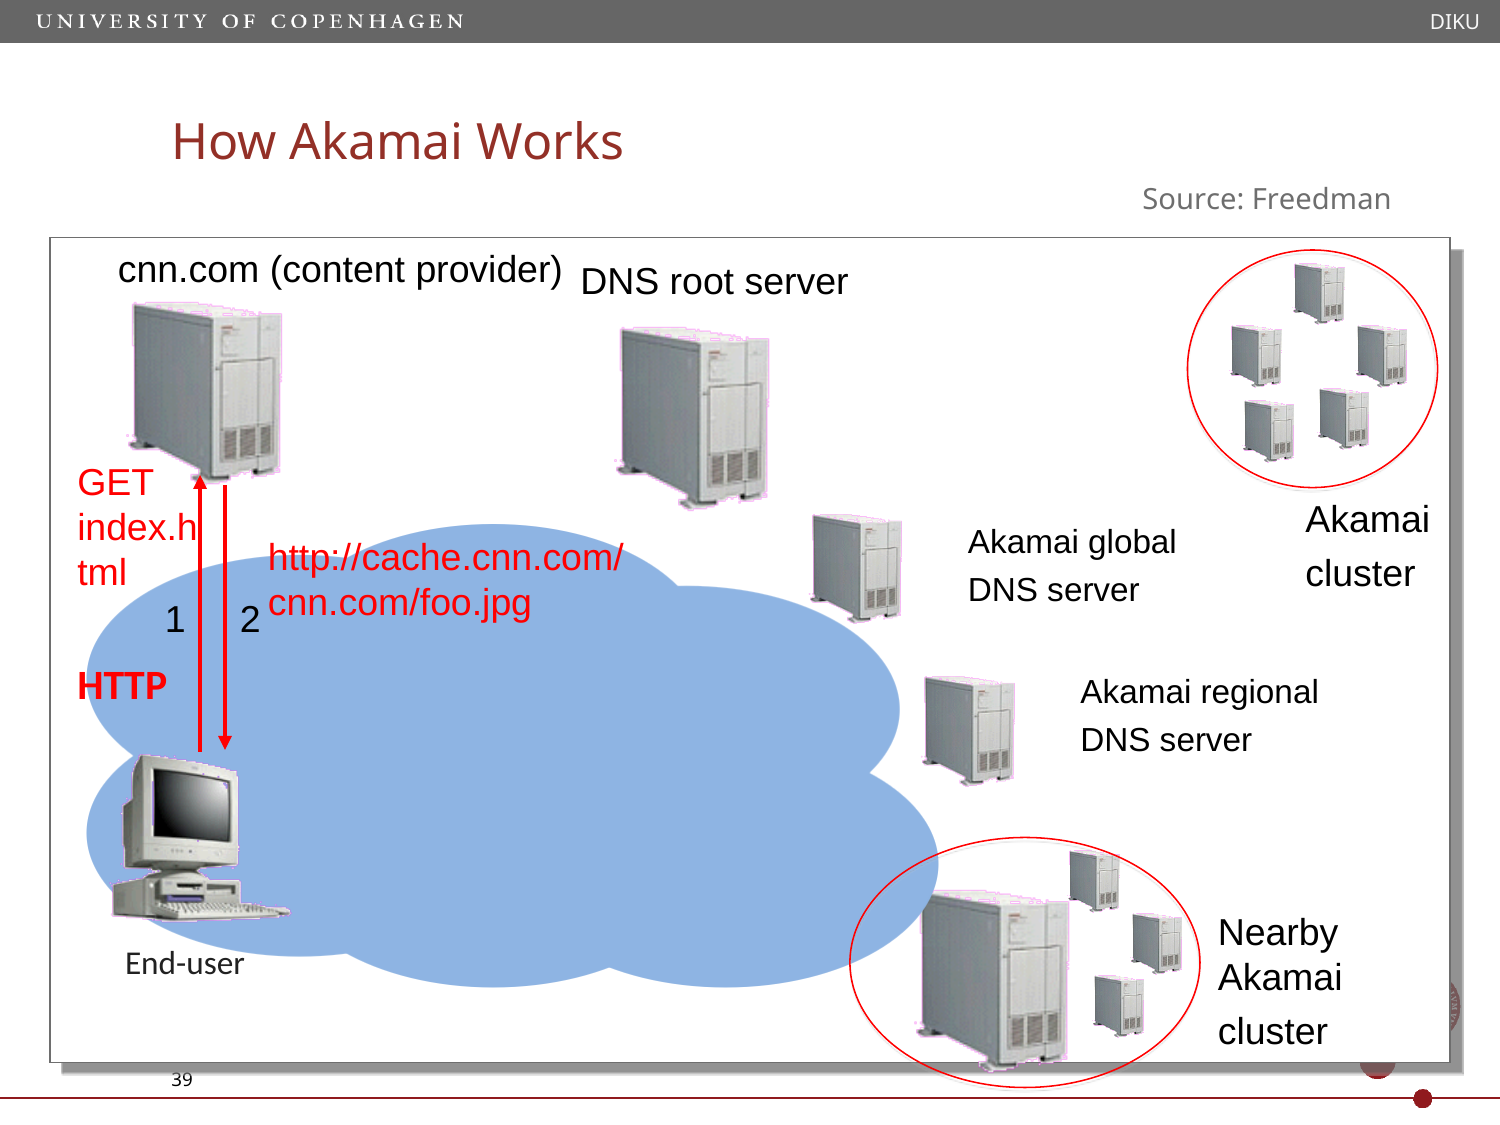

DIKU
# How Akamai Works
Source: Freedman
cnn.com (content provider)
DNS root server
GET index.html
Akamai
cluster
Akamai global
DNS server
http://cache.cnn.com/cnn.com/foo.jpg
1
2
HTTP
Akamai regional
DNS server
Nearby
Akamai
cluster
End-user